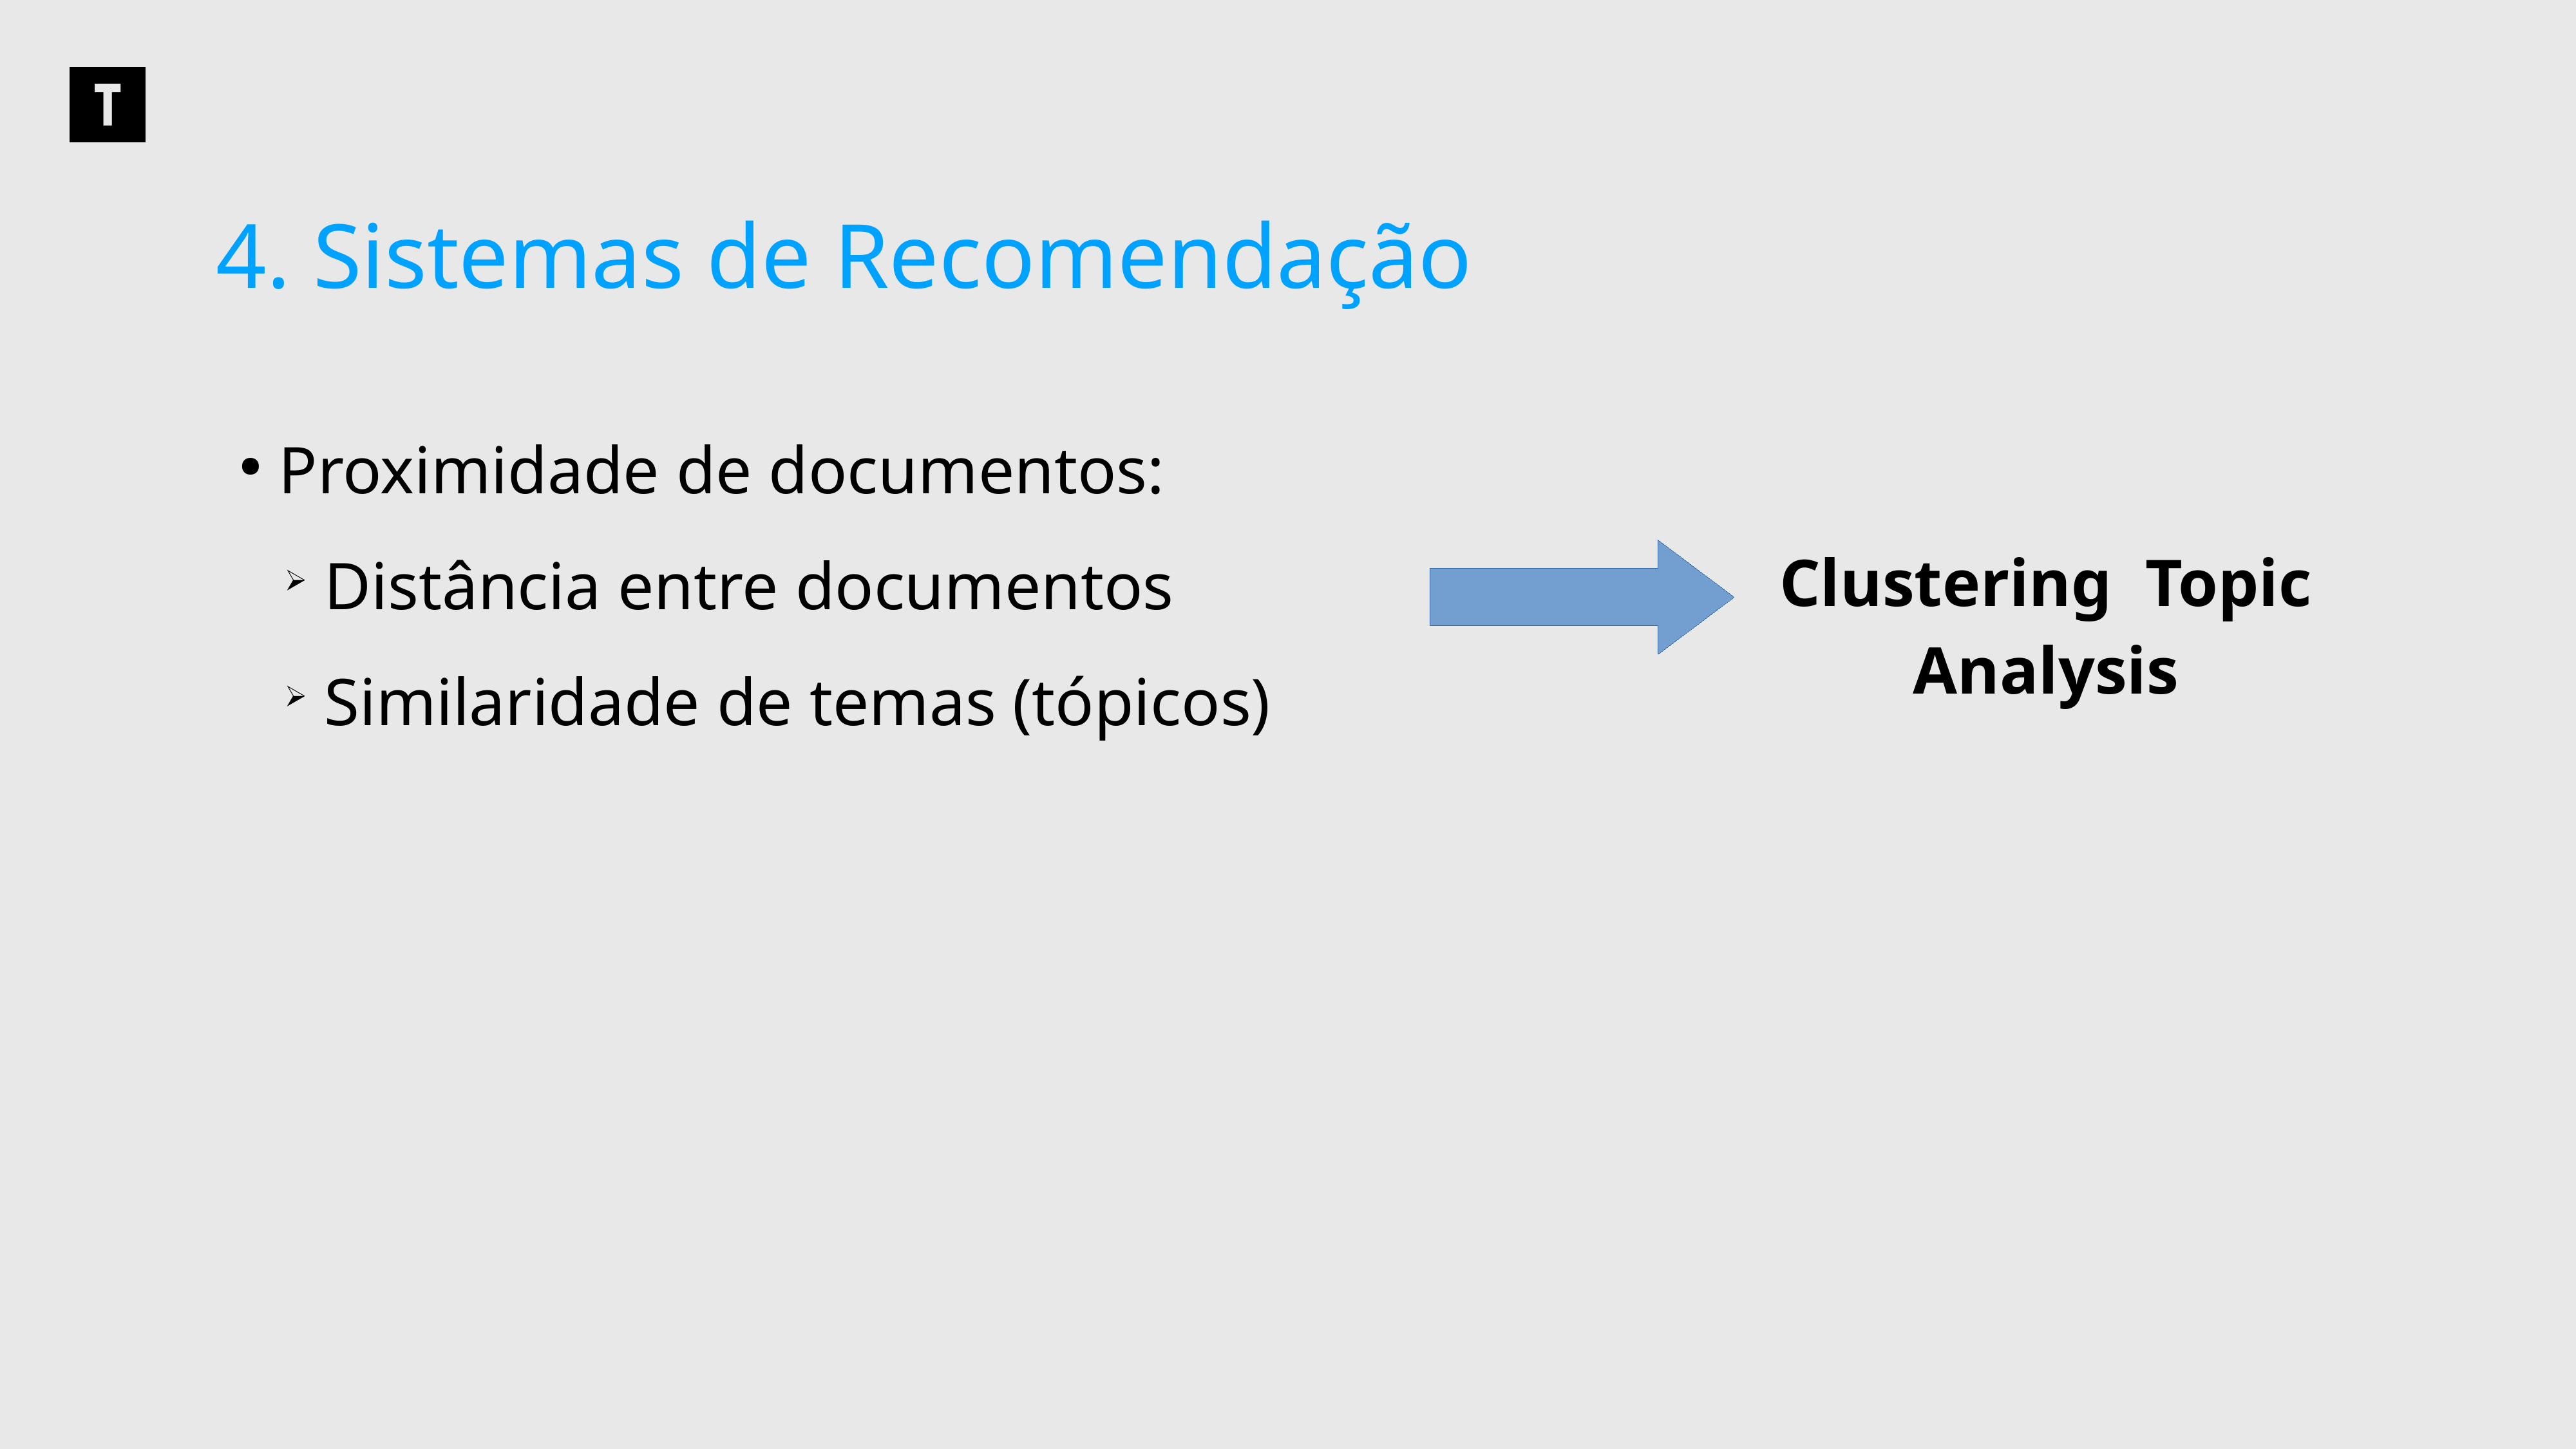

4. Sistemas de Recomendação
 Proximidade de documentos:
 Distância entre documentos
 Similaridade de temas (tópicos)
Clustering Topic Analysis